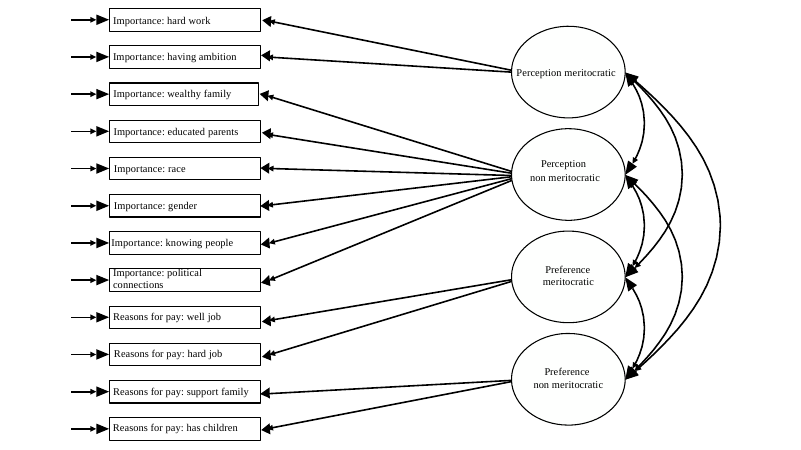

Importance: hard work
Perception meritocratic
Importance: having ambition
Importance: wealthy family
Importance: educated parents
Perception
non meritocratic
Importance: race
Importance: gender
Importance: knowing people
Preference meritocratic
Importance: political connections
Reasons for pay: well job
Reasons for pay: hard job
Preference
non meritocratic
Reasons for pay: support family
Reasons for pay: has children